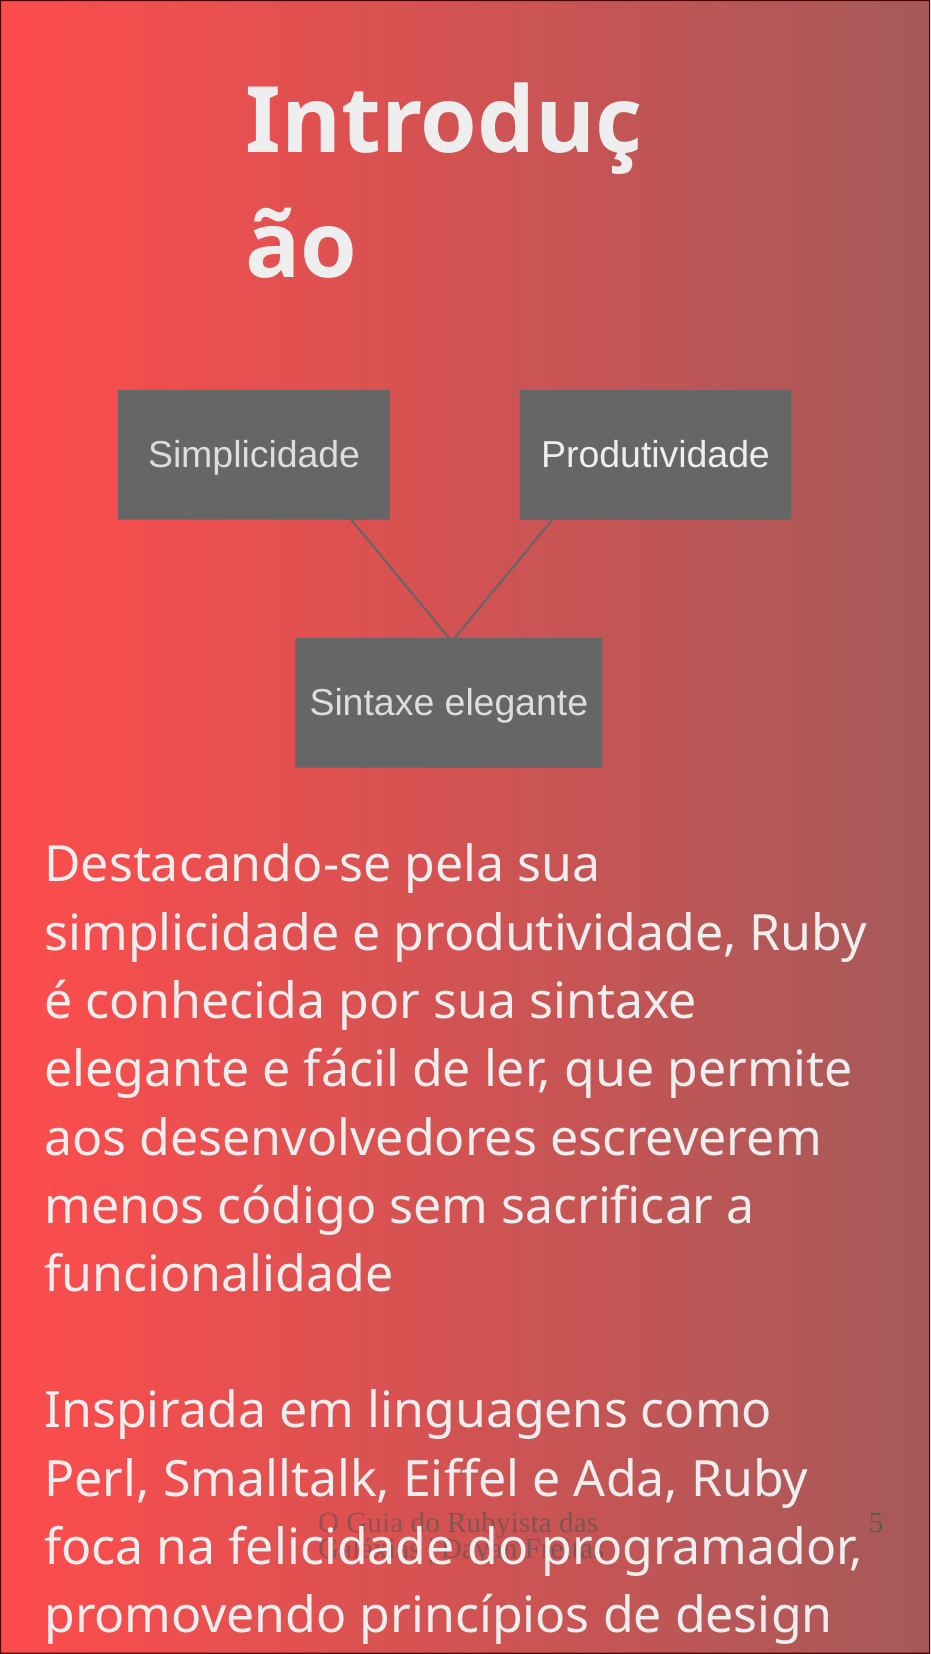

Introdução
Simplicidade
Produtividade
Sintaxe elegante
Destacando-se pela sua simplicidade e produtividade, Ruby é conhecida por sua sintaxe elegante e fácil de ler, que permite aos desenvolvedores escreverem menos código sem sacrificar a funcionalidade
Inspirada em linguagens como Perl, Smalltalk, Eiffel e Ada, Ruby foca na felicidade do programador, promovendo princípios de design como a simplicidade, consistência e o uso intuitivo de bibliotecas.
O Guia do Rubyista das Galáxias | Dayan Freitas
5